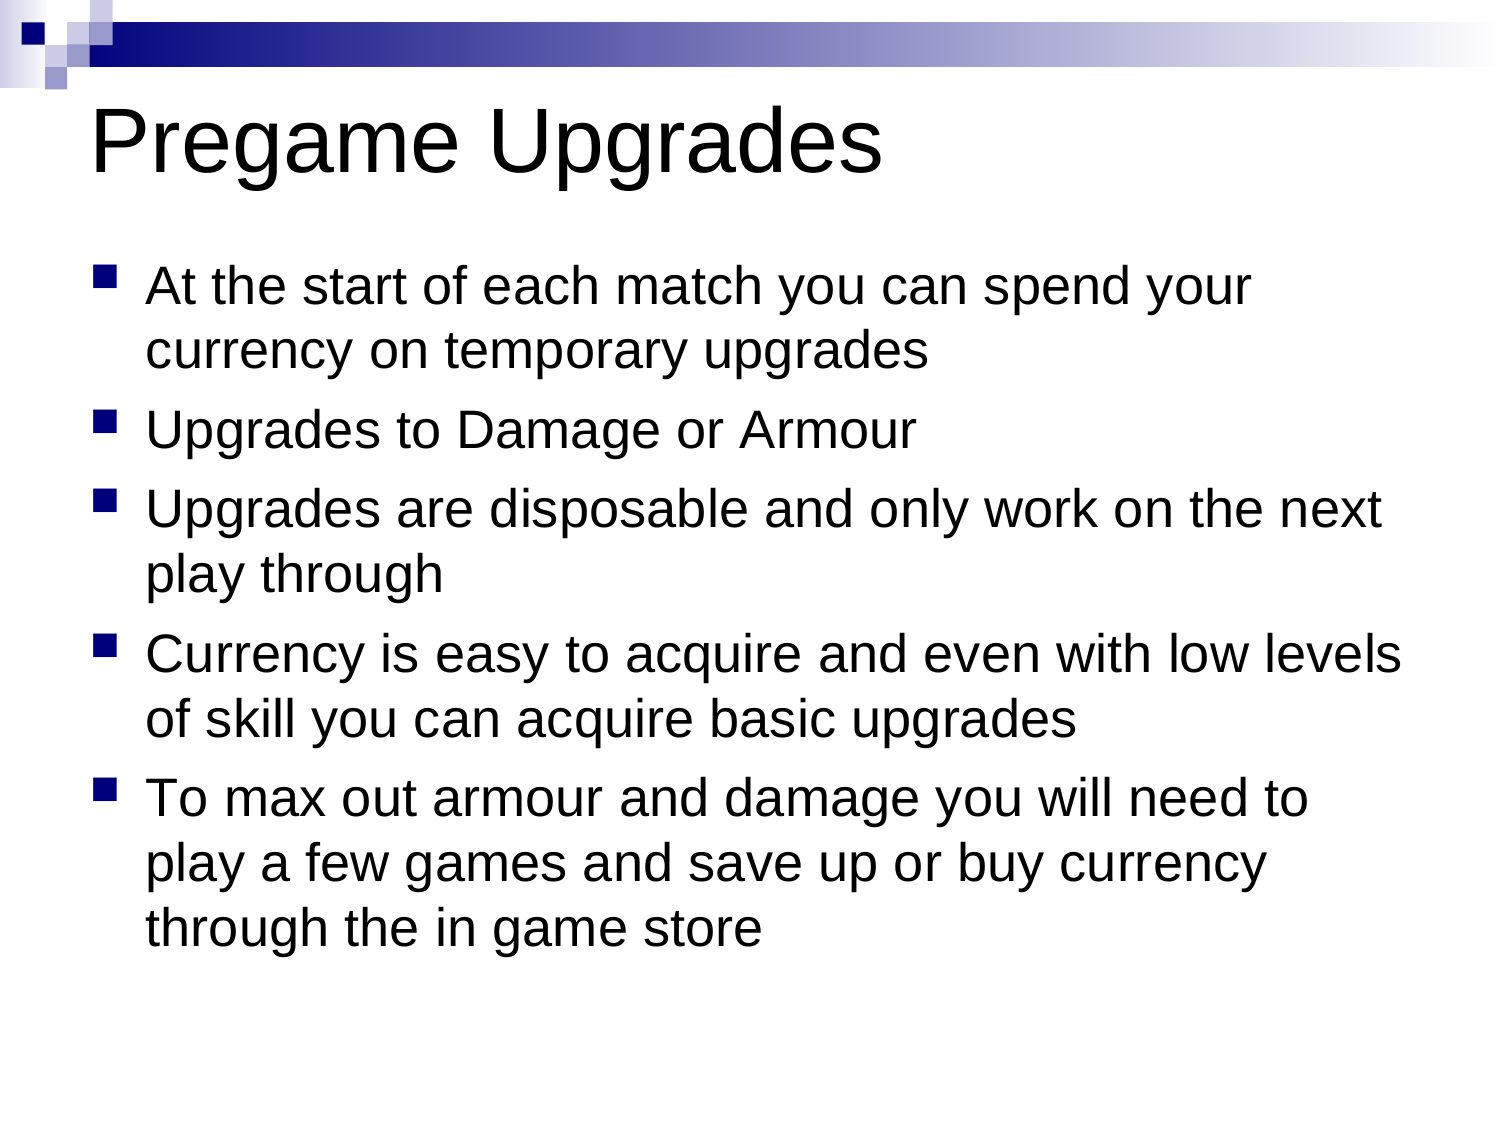

# Pregame Upgrades
At the start of each match you can spend your currency on temporary upgrades
Upgrades to Damage or Armour
Upgrades are disposable and only work on the next play through
Currency is easy to acquire and even with low levels of skill you can acquire basic upgrades
To max out armour and damage you will need to play a few games and save up or buy currency through the in game store